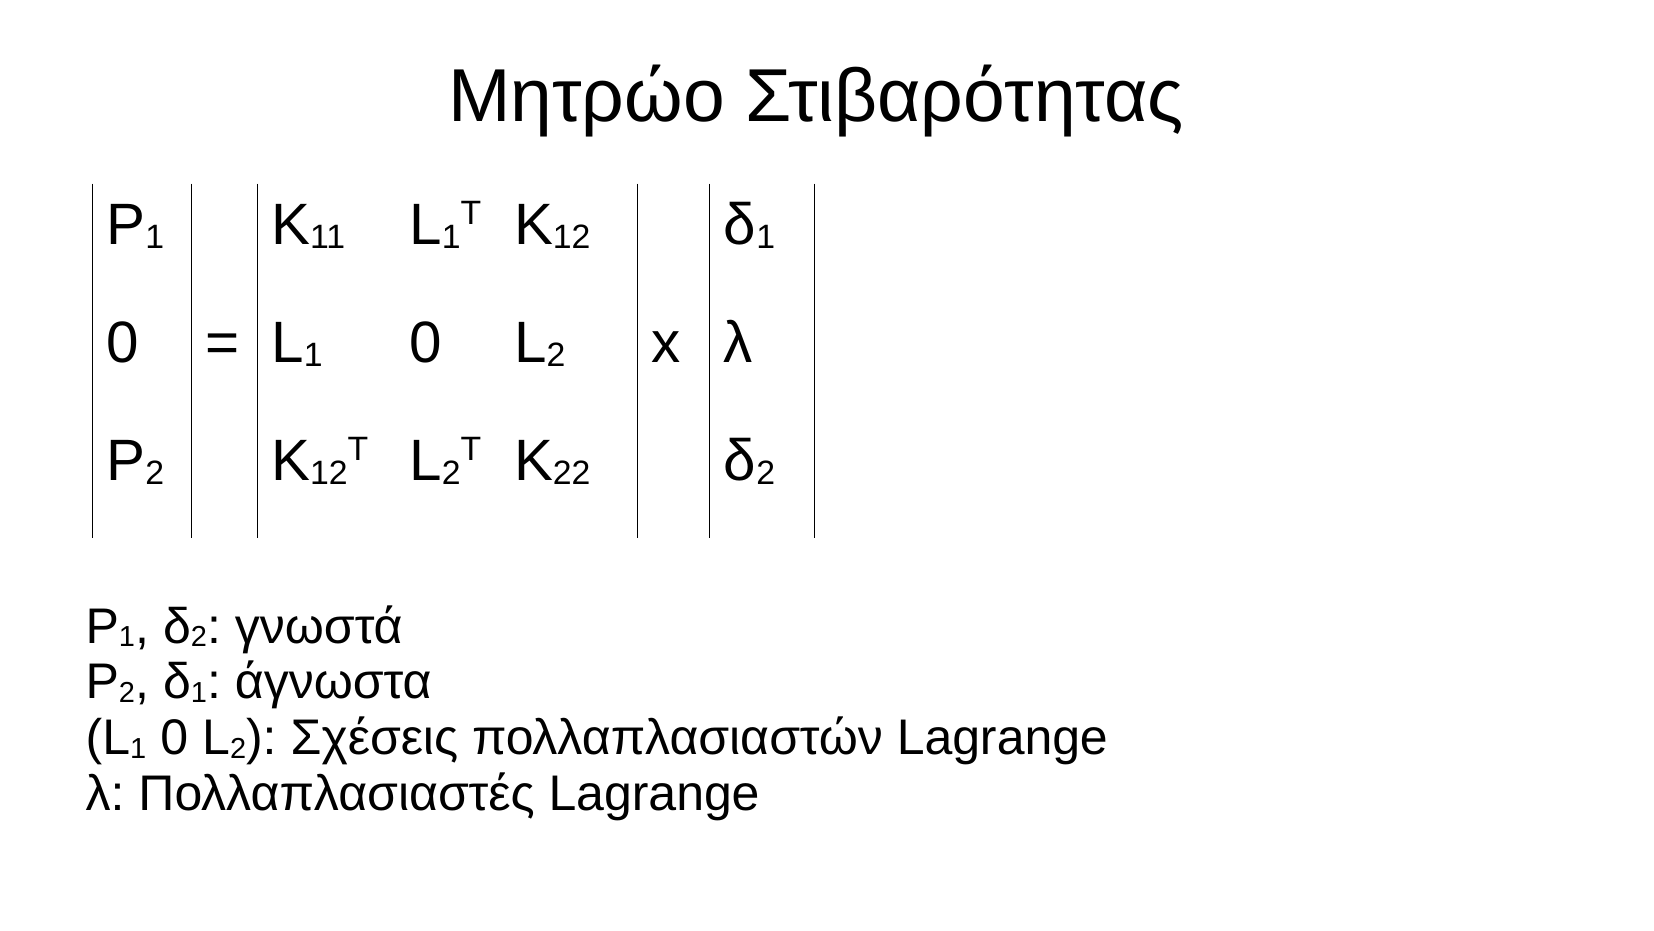

# Μητρώο Στιβαρότητας
| P1 | | K11 | L1T | K12 | | δ1 |
| --- | --- | --- | --- | --- | --- | --- |
| 0 | = | L1 | 0 | L2 | x | λ |
| P2 | | K12T | L2T | K22 | | δ2 |
P1, δ2: γνωστά
P2, δ1: άγνωστα
(L1 0 L2): Σχέσεις πολλαπλασιαστών Lagrange
λ: Πολλαπλασιαστές Lagrange